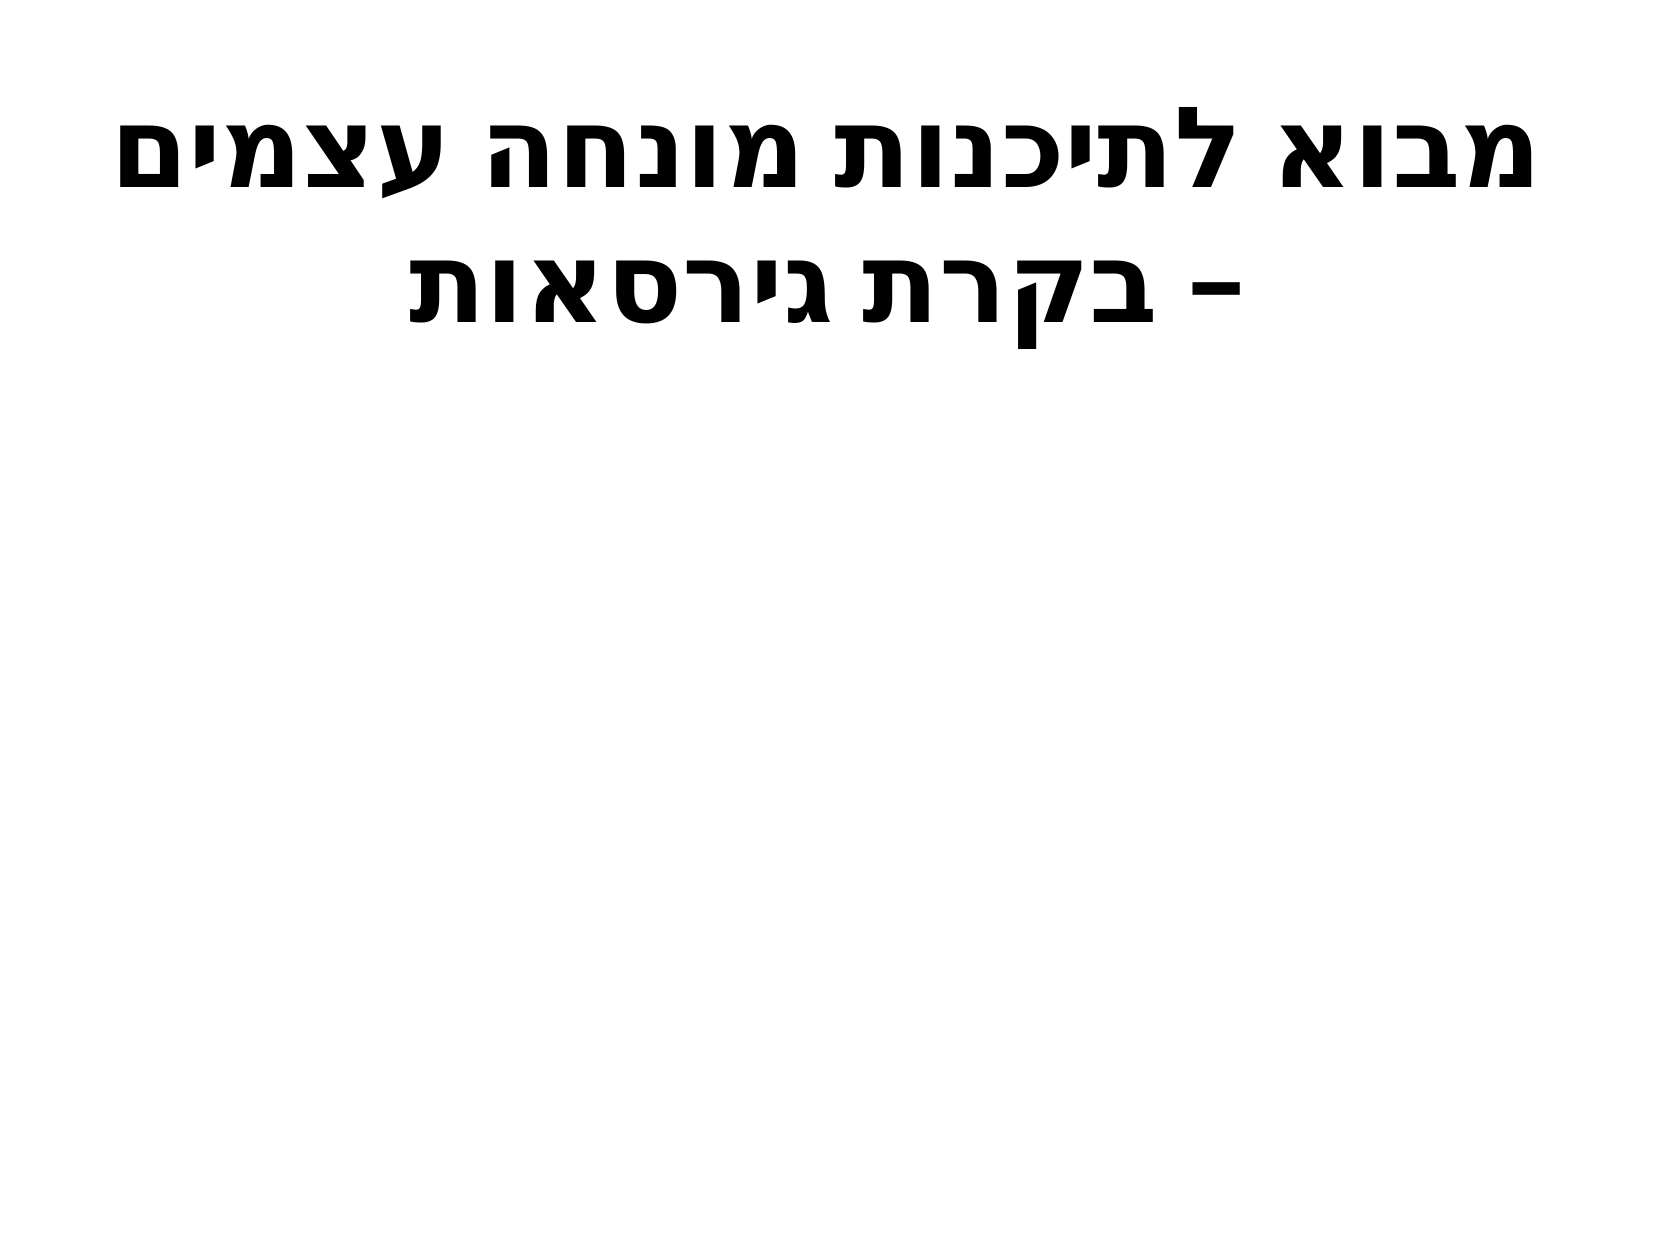

# מבוא לתיכנות מונחה עצמים – בקרת גירסאות